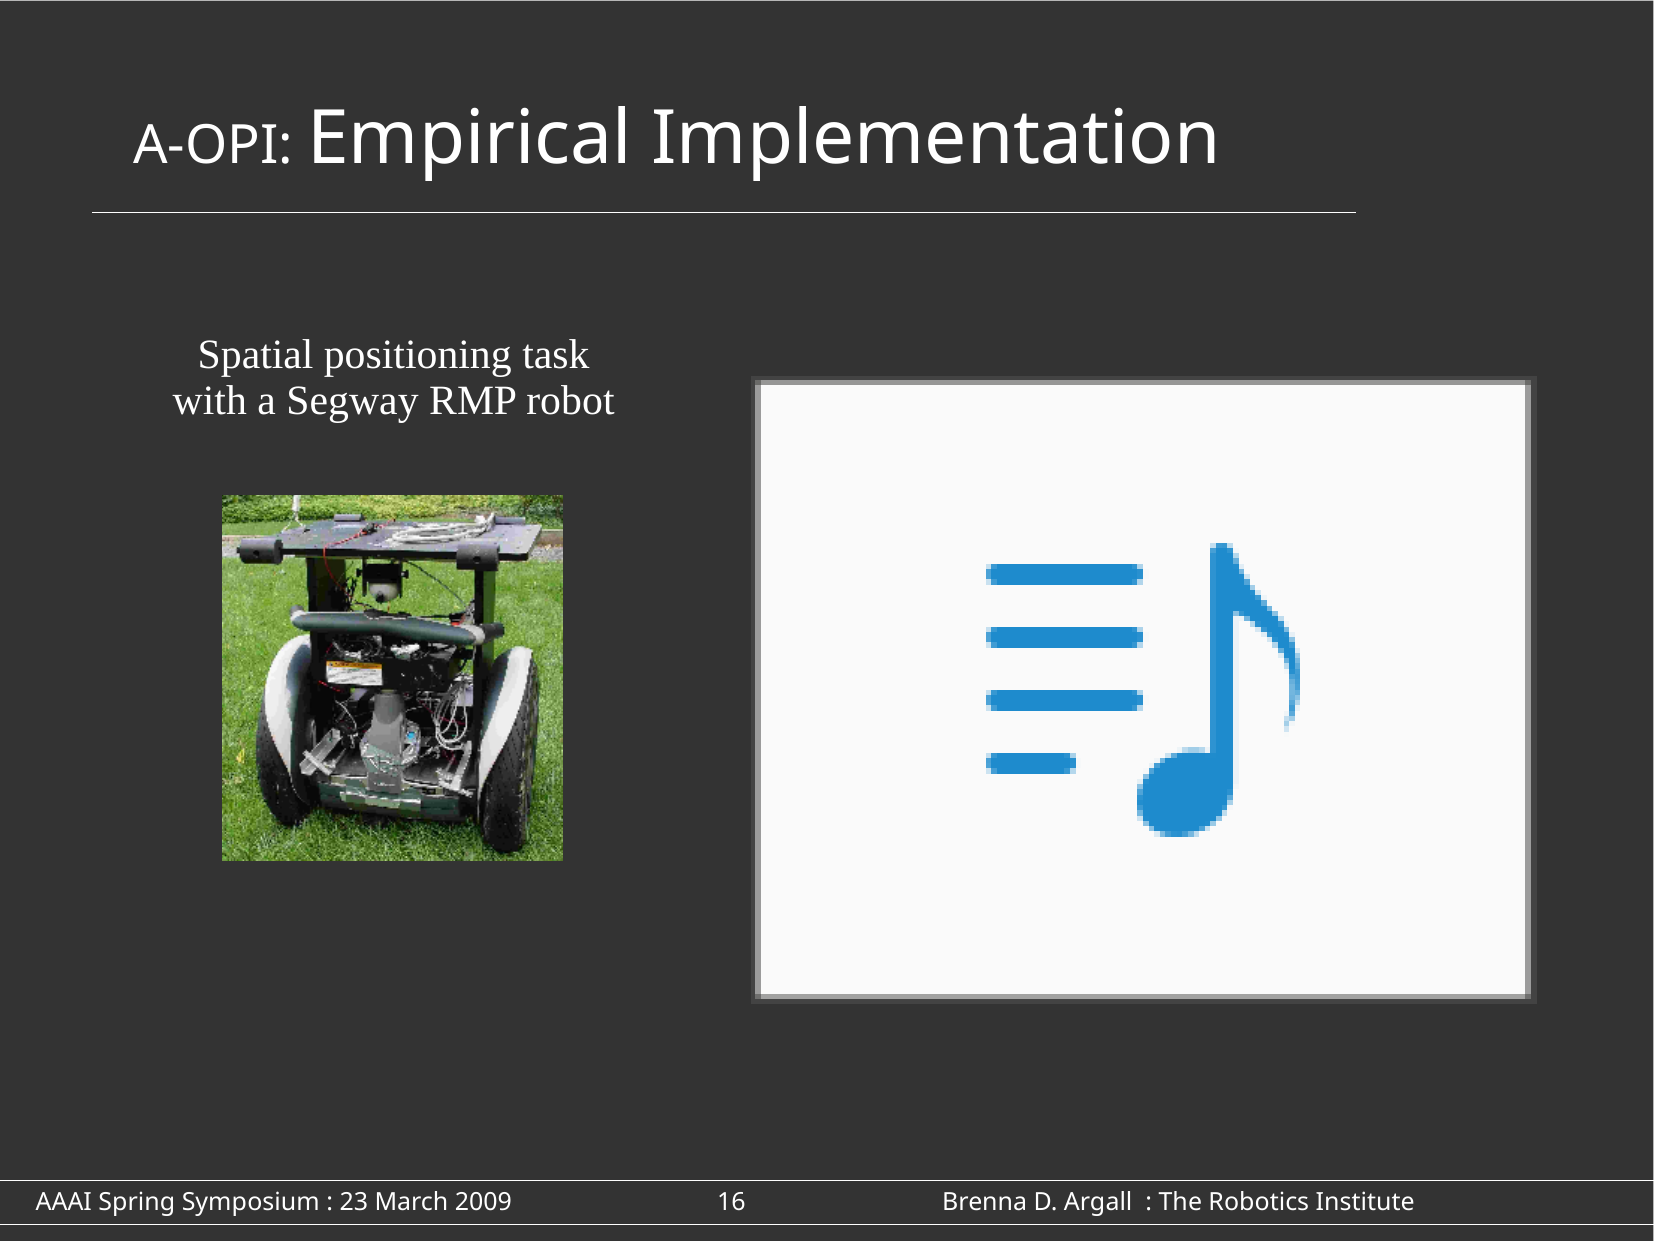

A-OPI: Empirical Implementation
 AAAI Spring Symposium : 23 March 2009 Brenna D. Argall : The Robotics Institute
Spatial positioning task with a Segway RMP robot